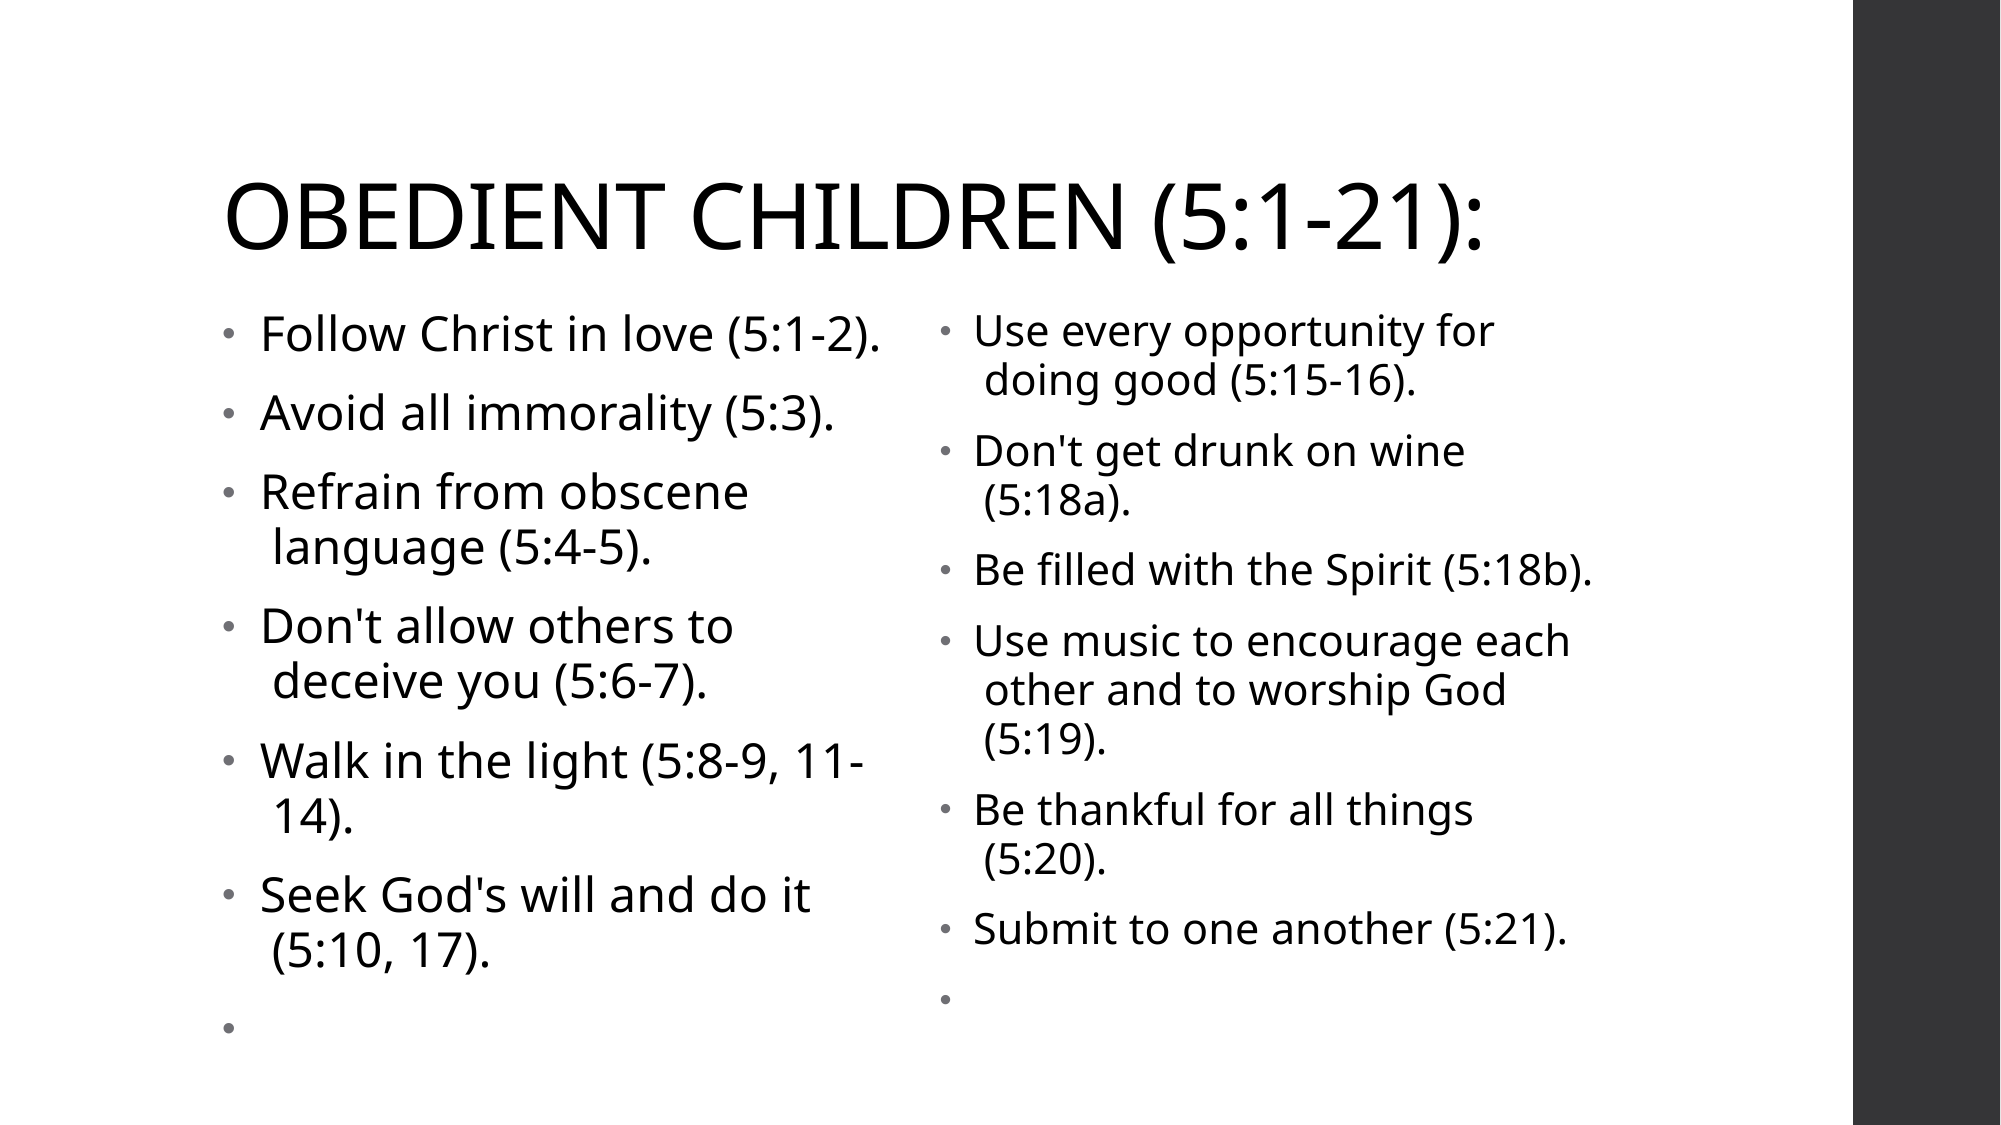

# OBEDIENT CHILDREN (5:1-21):
 Follow Christ in love (5:1-2).
 Avoid all immorality (5:3).
 Refrain from obscene language (5:4-5).
 Don't allow others to deceive you (5:6-7).
 Walk in the light (5:8-9, 11-14).
 Seek God's will and do it (5:10, 17).
 Use every opportunity for doing good (5:15-16).
 Don't get drunk on wine (5:18a).
 Be filled with the Spirit (5:18b).
 Use music to encourage each other and to worship God (5:19).
 Be thankful for all things (5:20).
 Submit to one another (5:21).